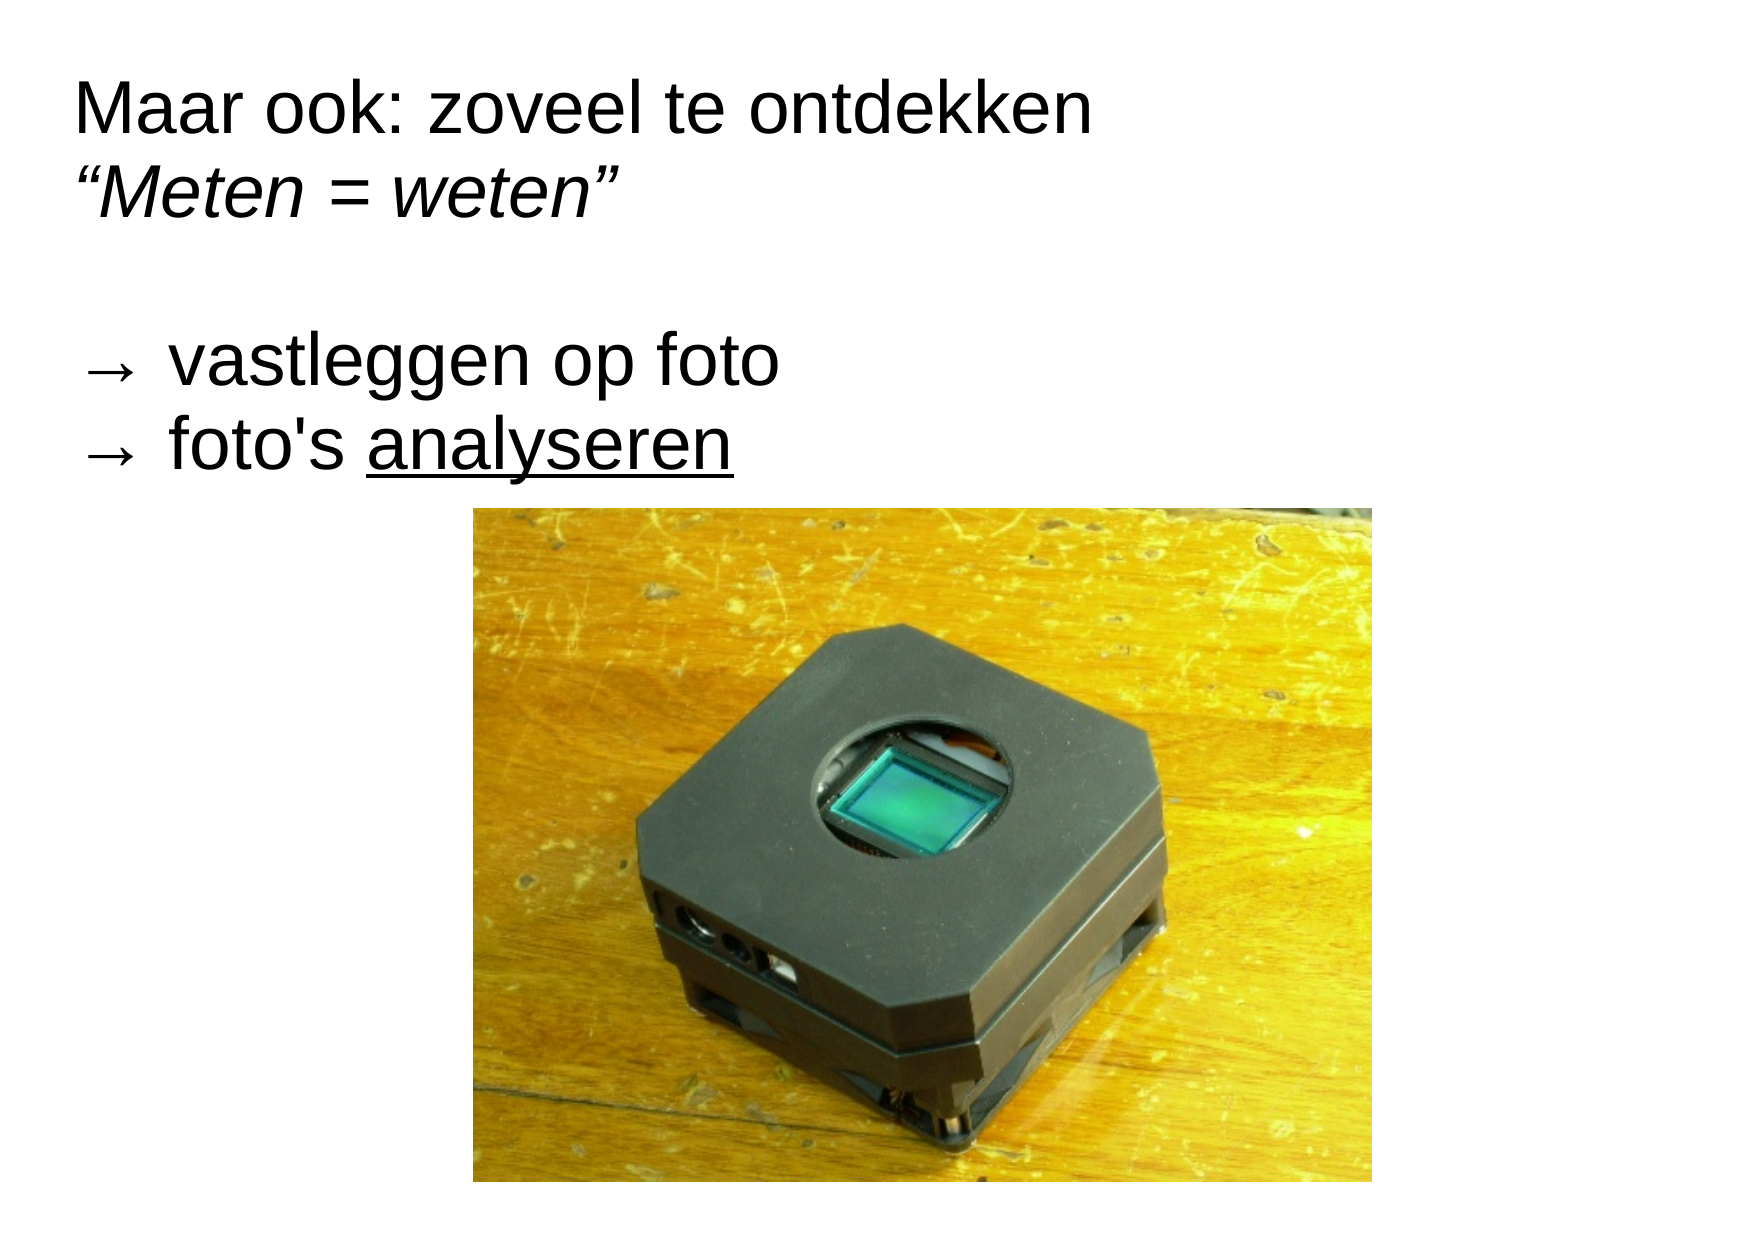

Maar ook: zoveel te ontdekken
“Meten = weten”
→ vastleggen op foto
→ foto's analyseren